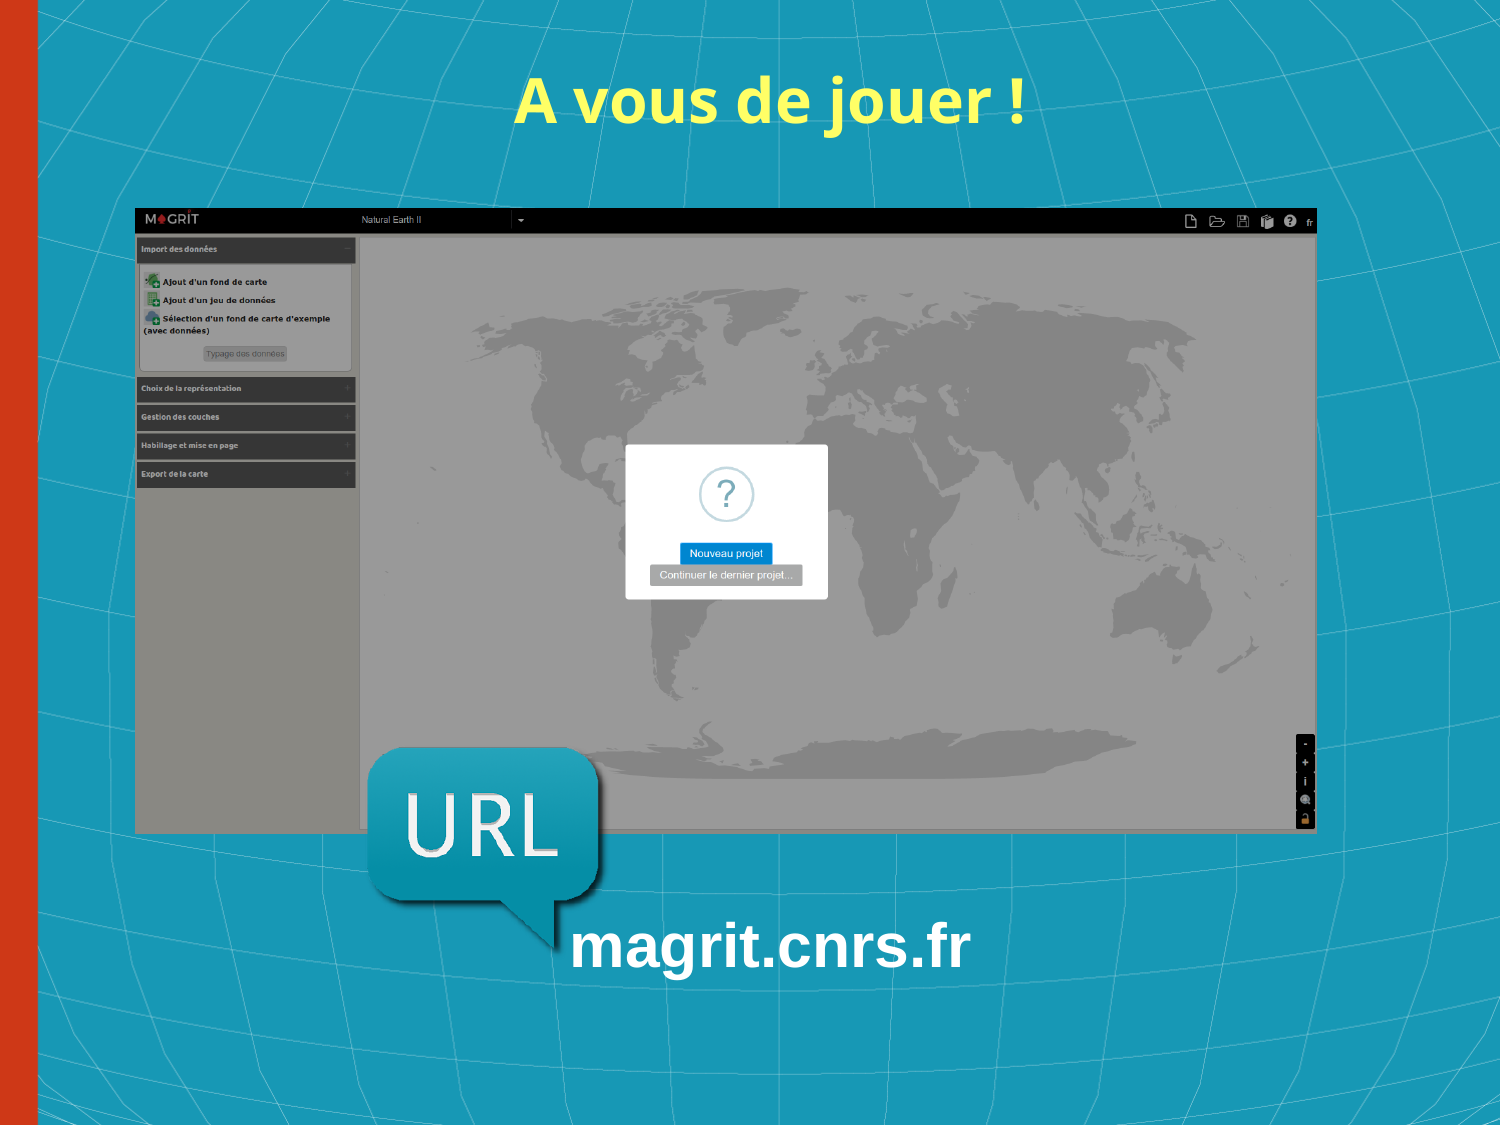

# A vous de jouer !
magrit.cnrs.fr